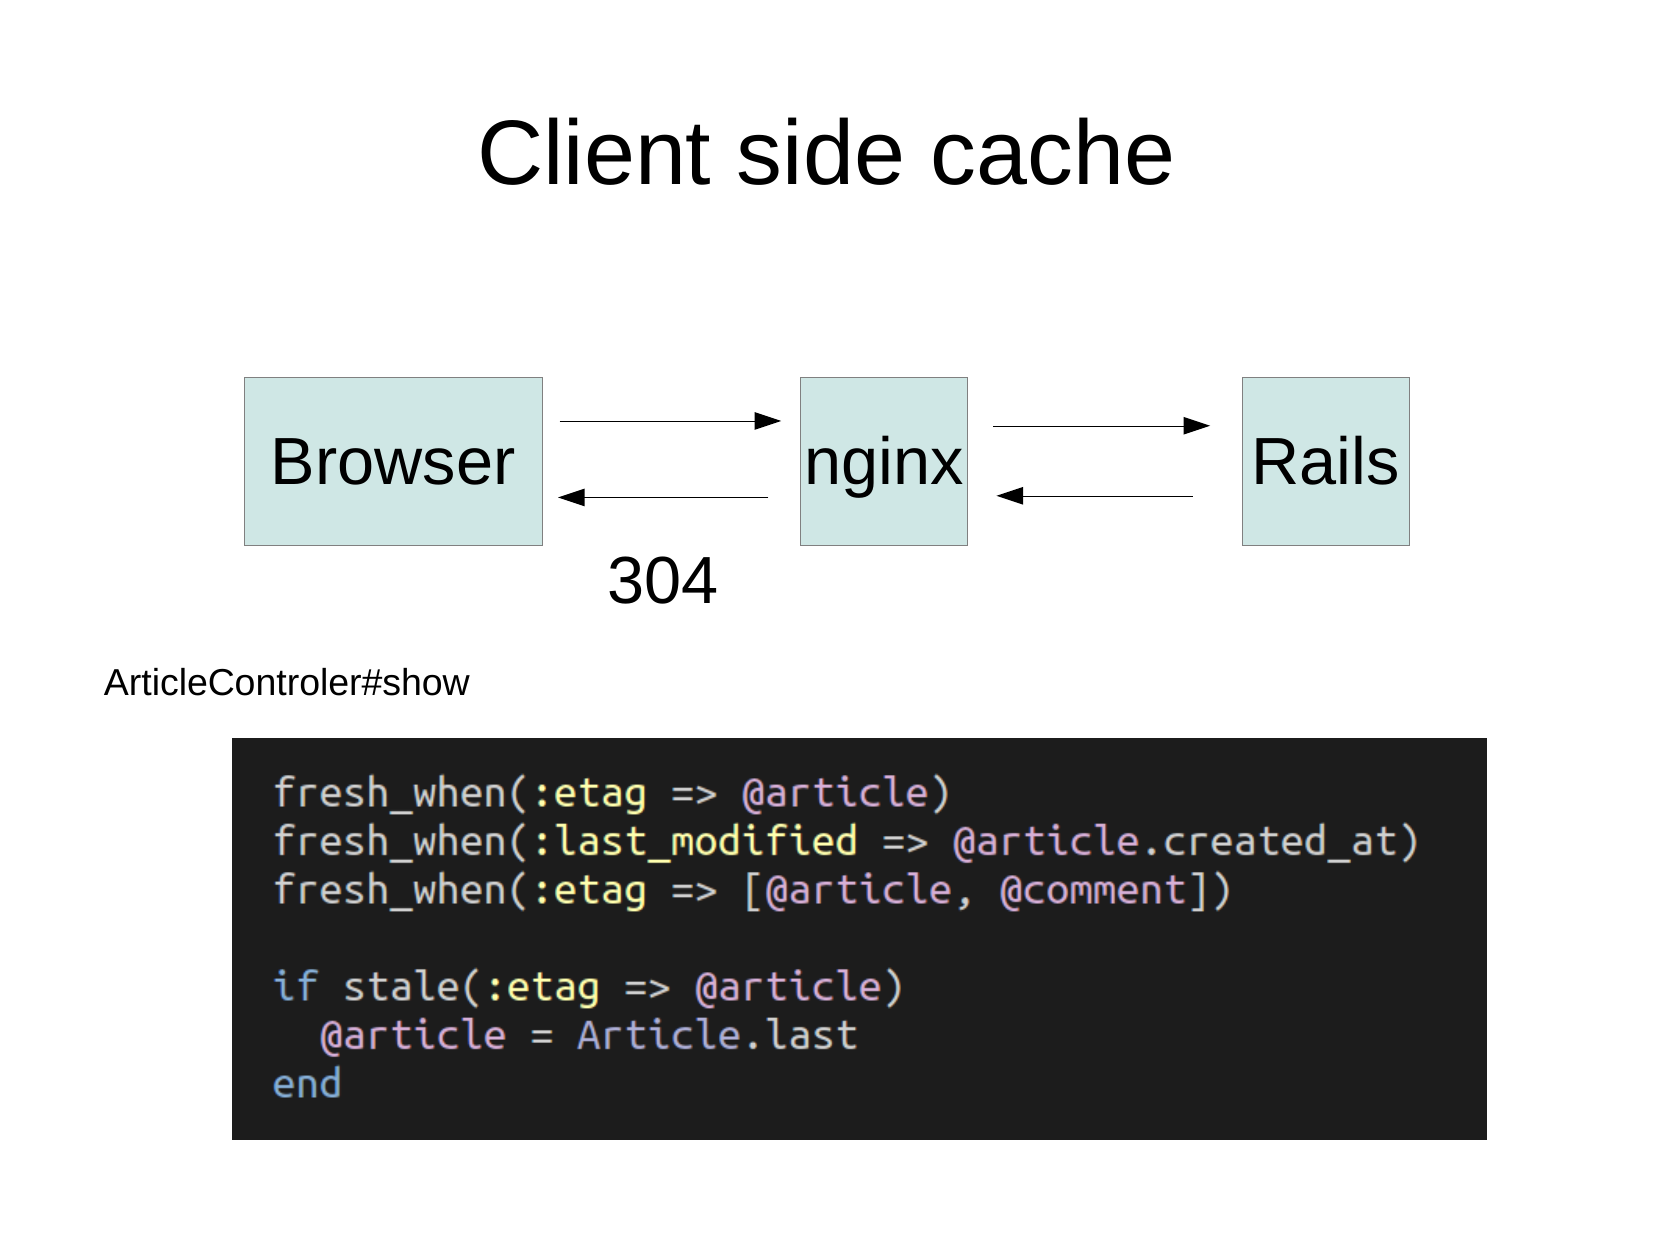

# Client side cache
Browser
nginx
Rails
304
ArticleControler#show